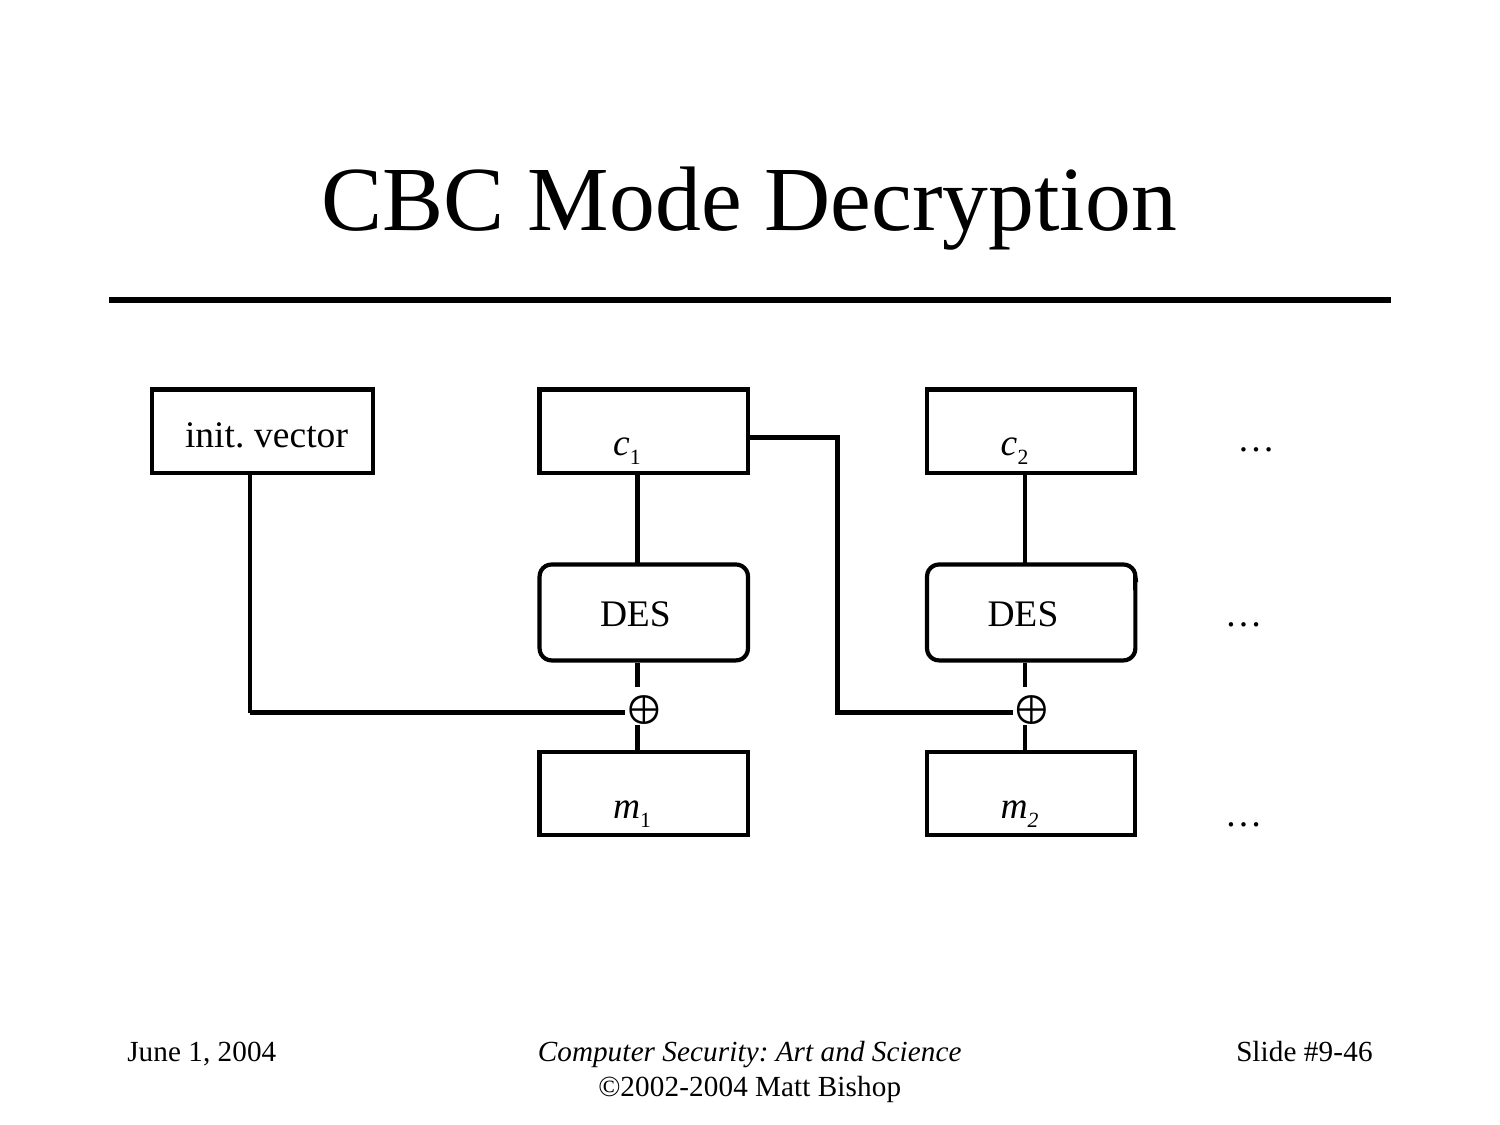

# CBC Mode Decryption
init. vector
c1
c2
…
DES
DES
…


m1
m2
…
June 1, 2004
Computer Security: Art and Science
46